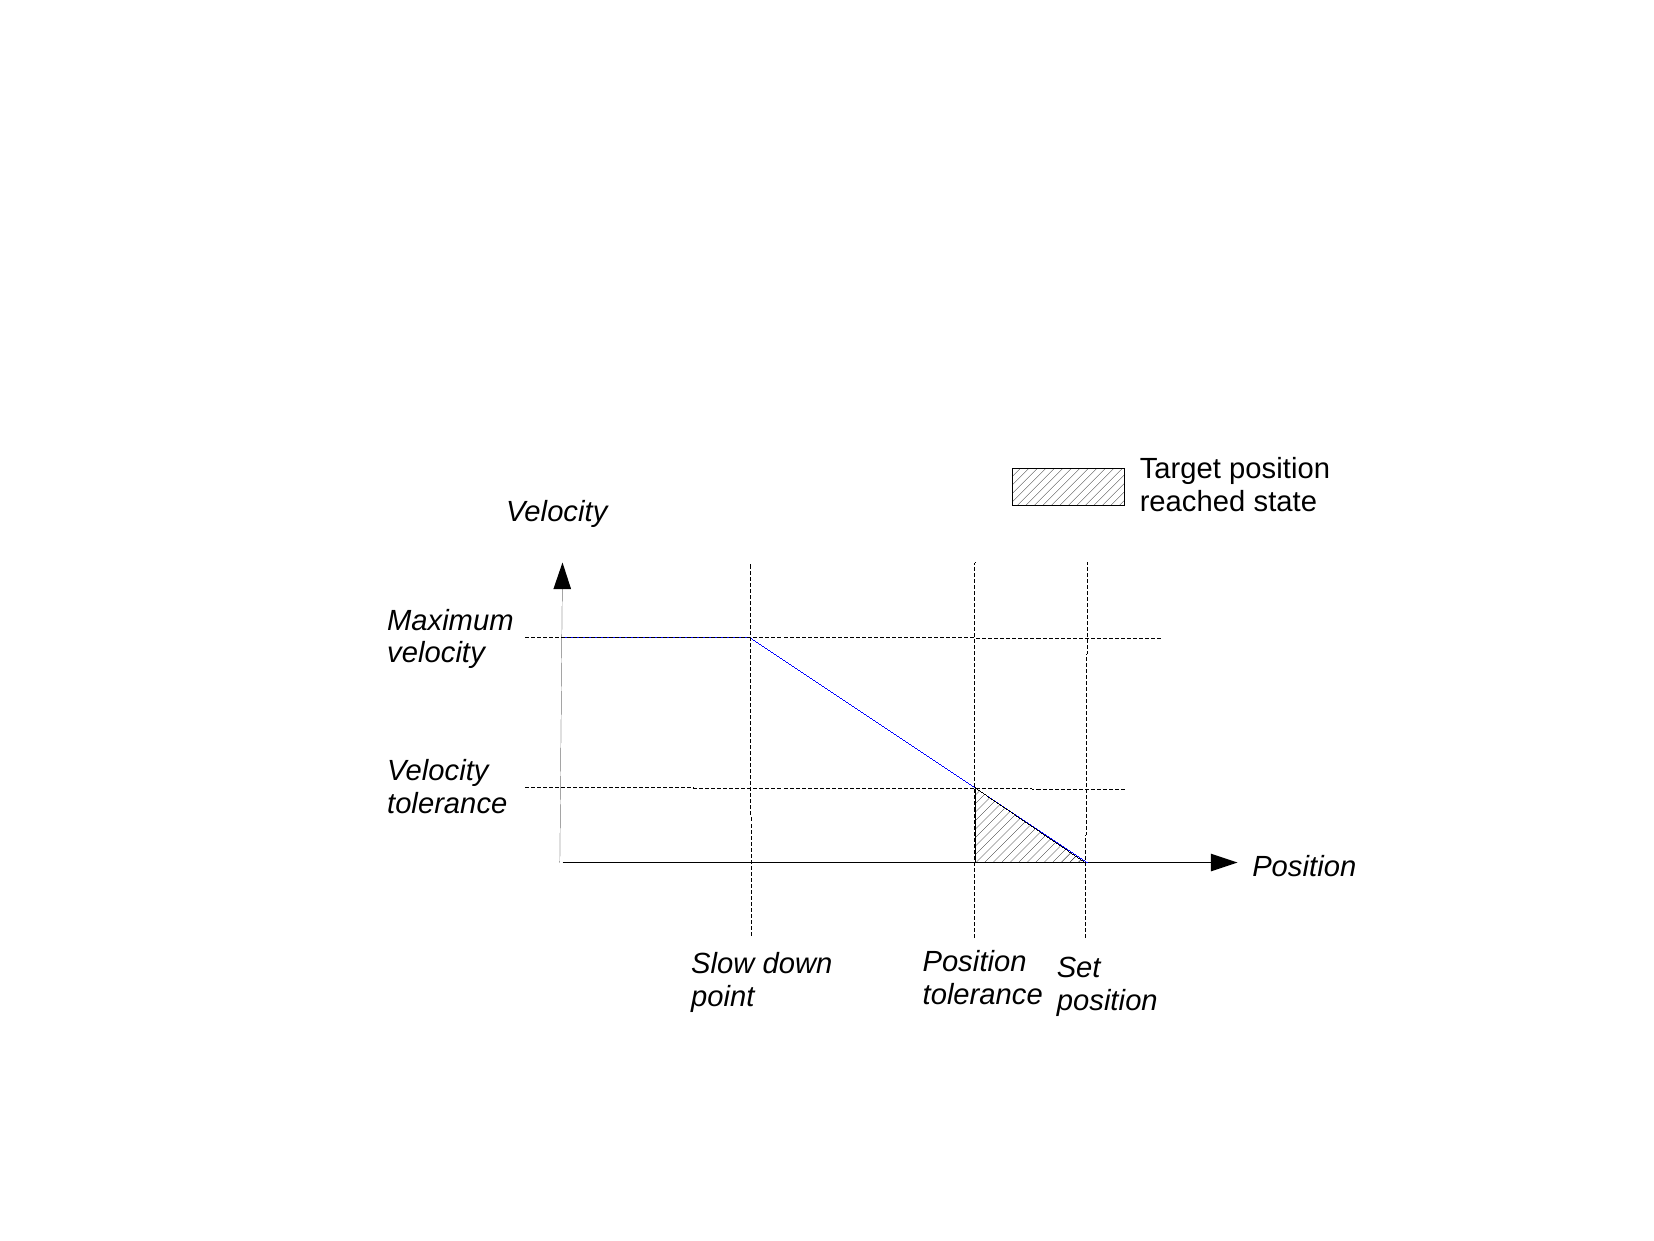

Target position reached state
Velocity
Maximum
velocity
Velocity
tolerance
Position
Position
tolerance
Slow down point
Set
position